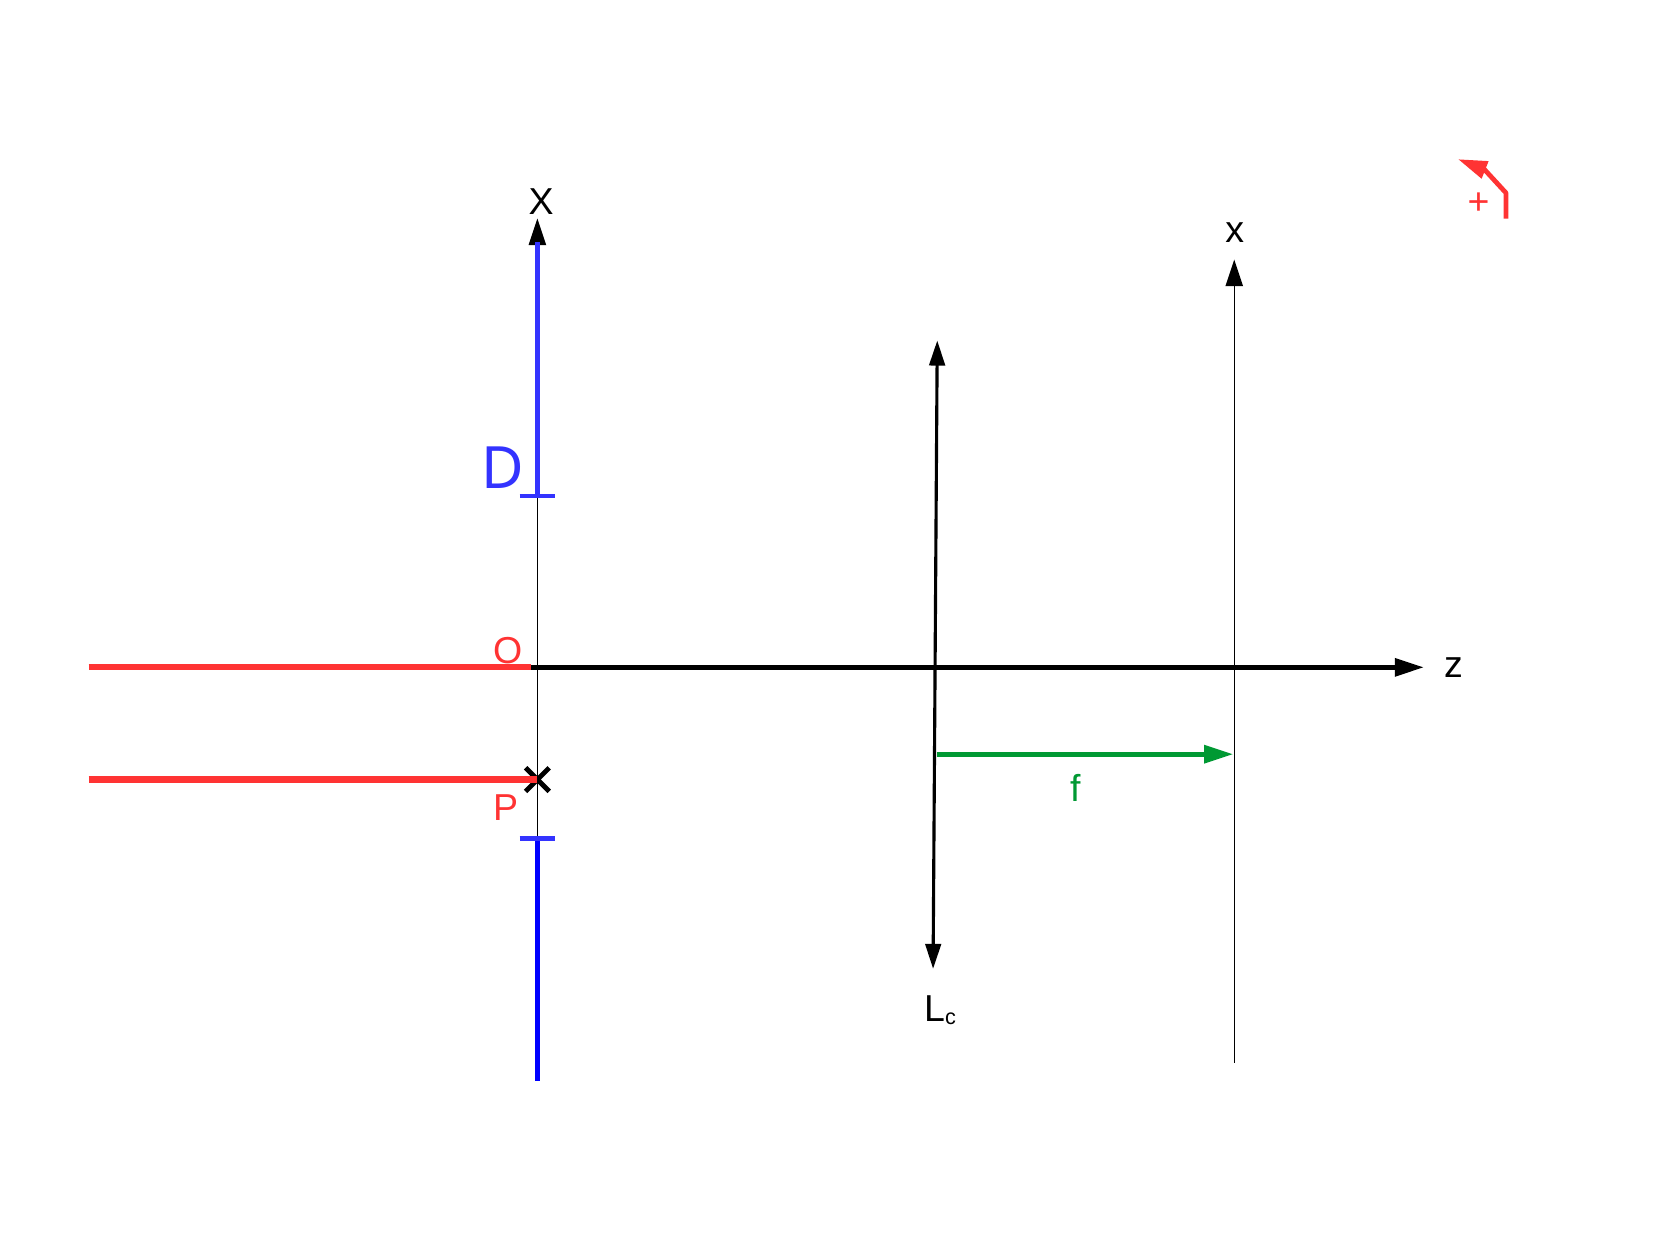

X
+
x
D
O
z
f
P
Lc